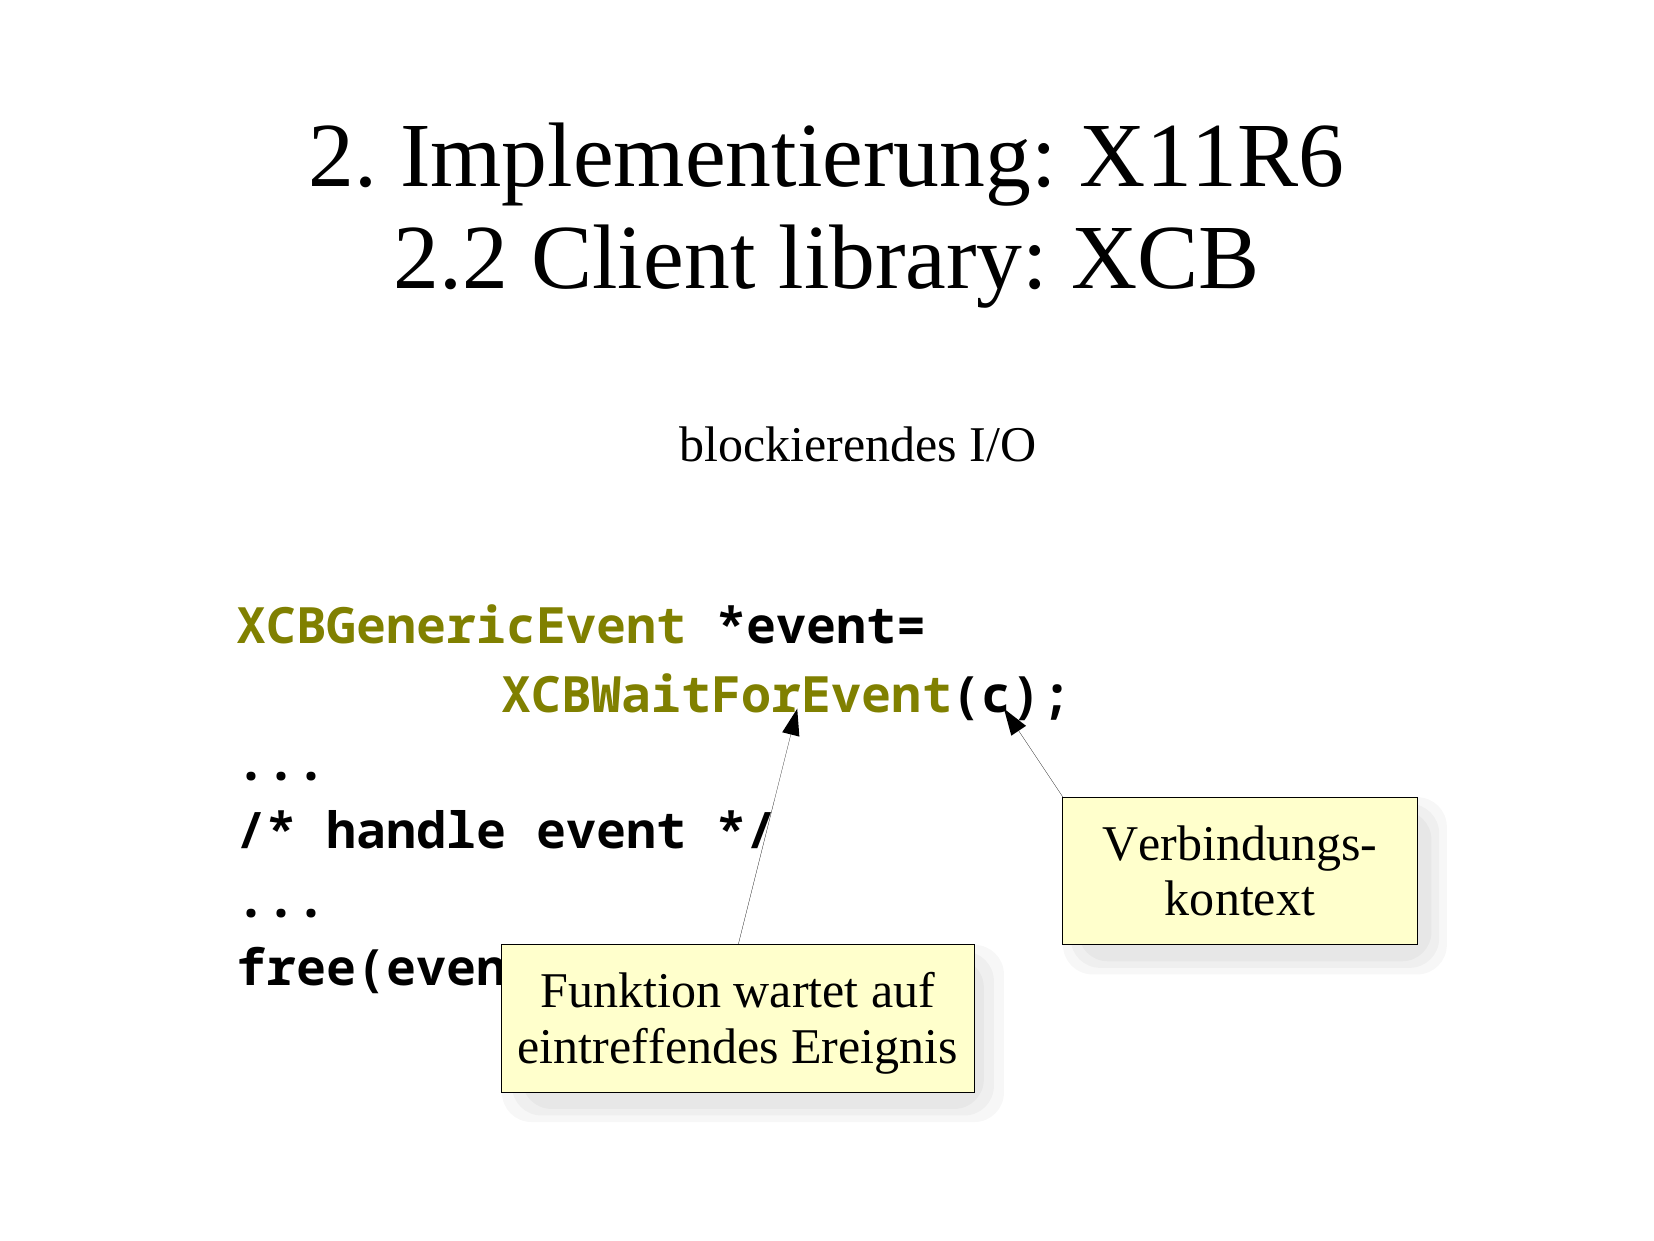

# 2. Implementierung: X11R6 2.2 Client library: XCB
blockierendes I/O
XCBGenericEvent *event=
	XCBWaitForEvent(c);
...
/* handle event */
...
free(event);
Funktion wartet auf
eintreffendes Ereignis
Verbindungs-
kontext